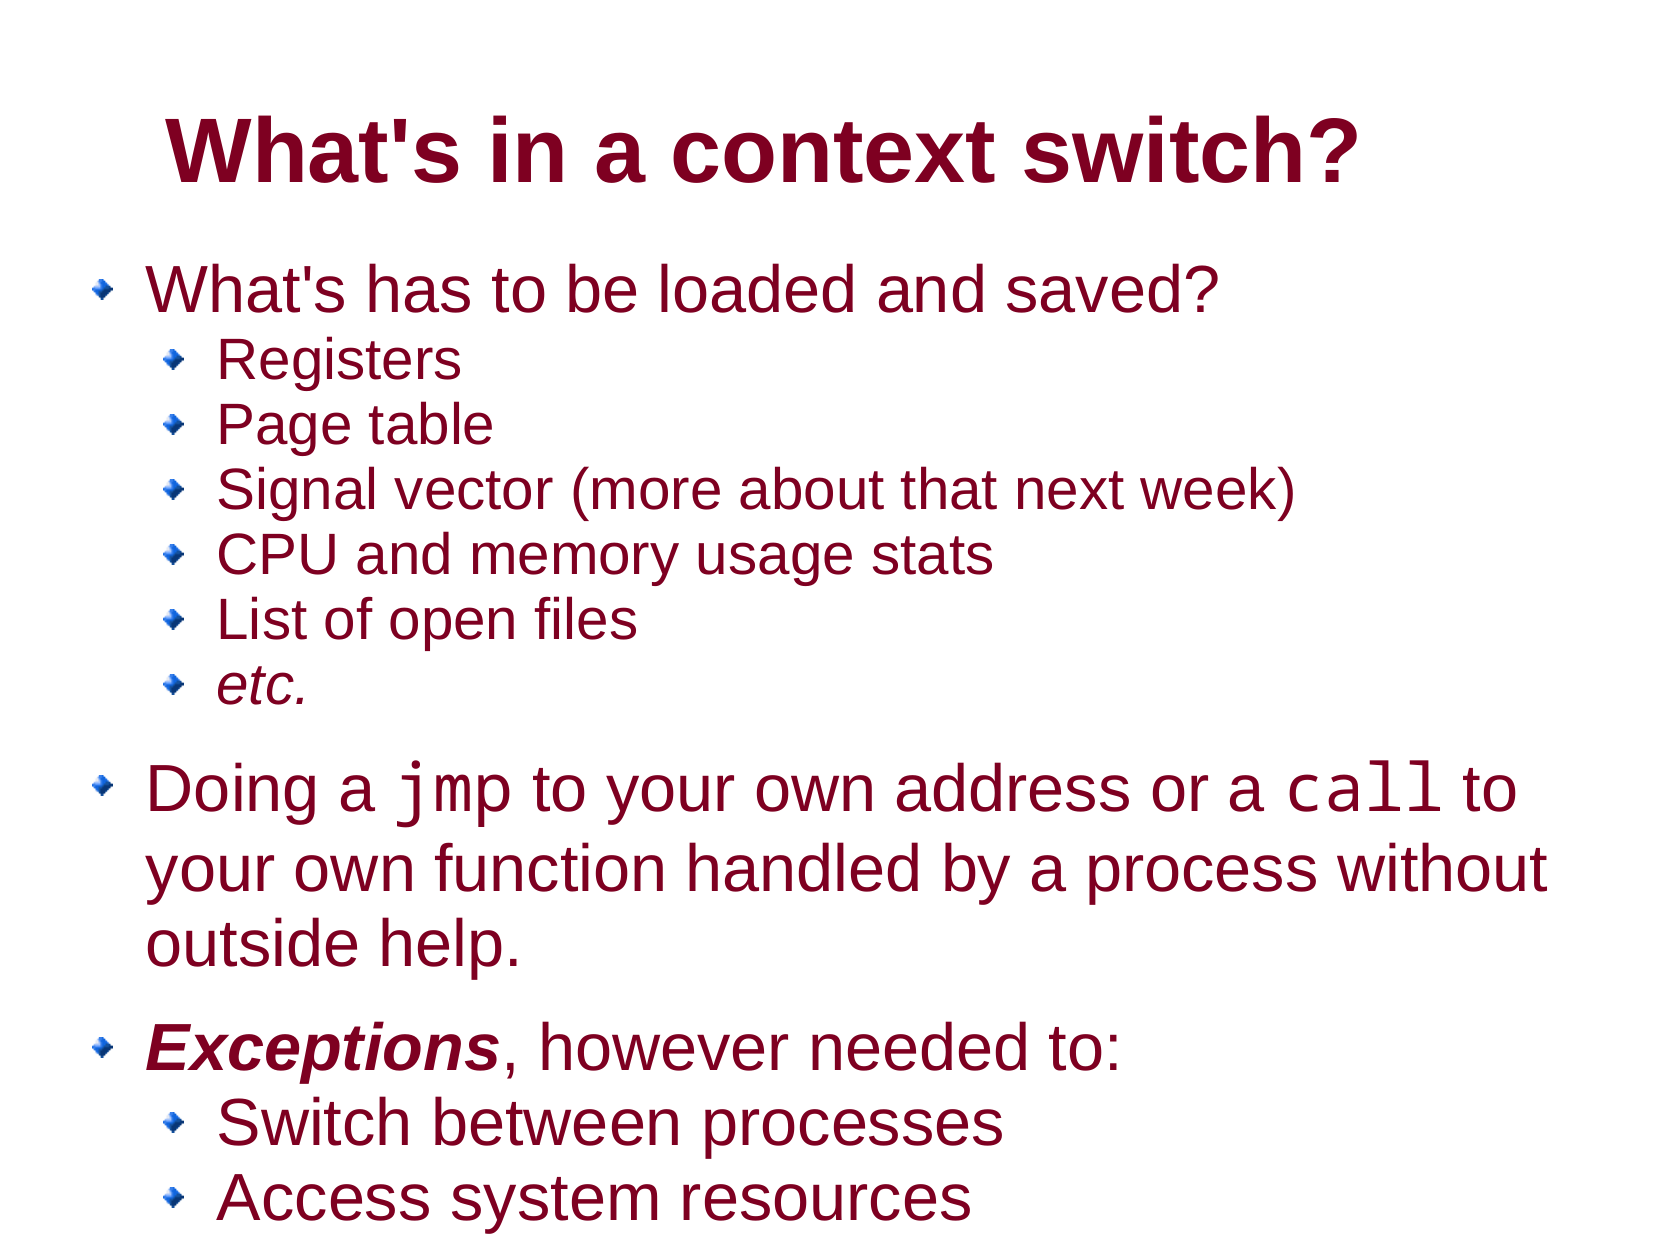

# What's in a context switch?
What's has to be loaded and saved?
Registers
Page table
Signal vector (more about that next week)
CPU and memory usage stats
List of open files
etc.
Doing a jmp to your own address or a call to your own function handled by a process without outside help.
Exceptions, however needed to:
Switch between processes
Access system resources